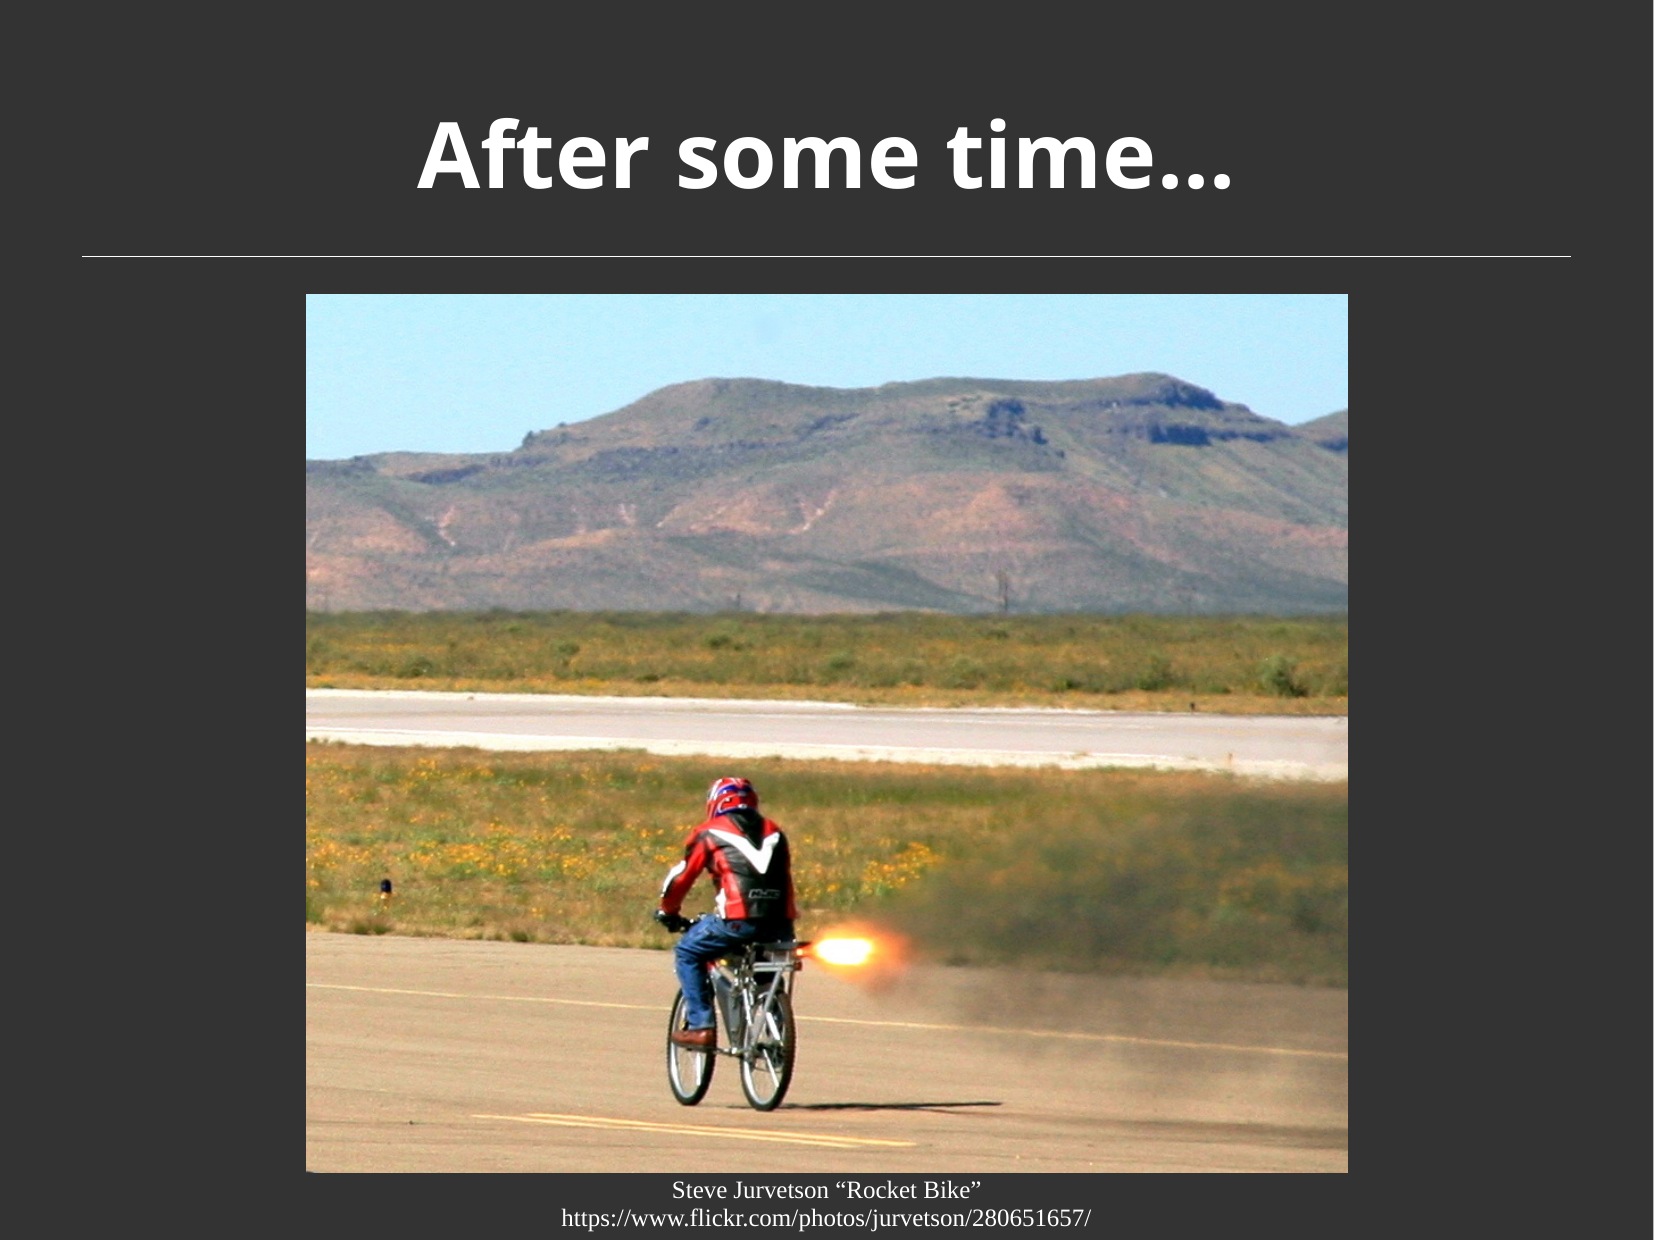

# After some time...
Steve Jurvetson “Rocket Bike”
https://www.flickr.com/photos/jurvetson/280651657/